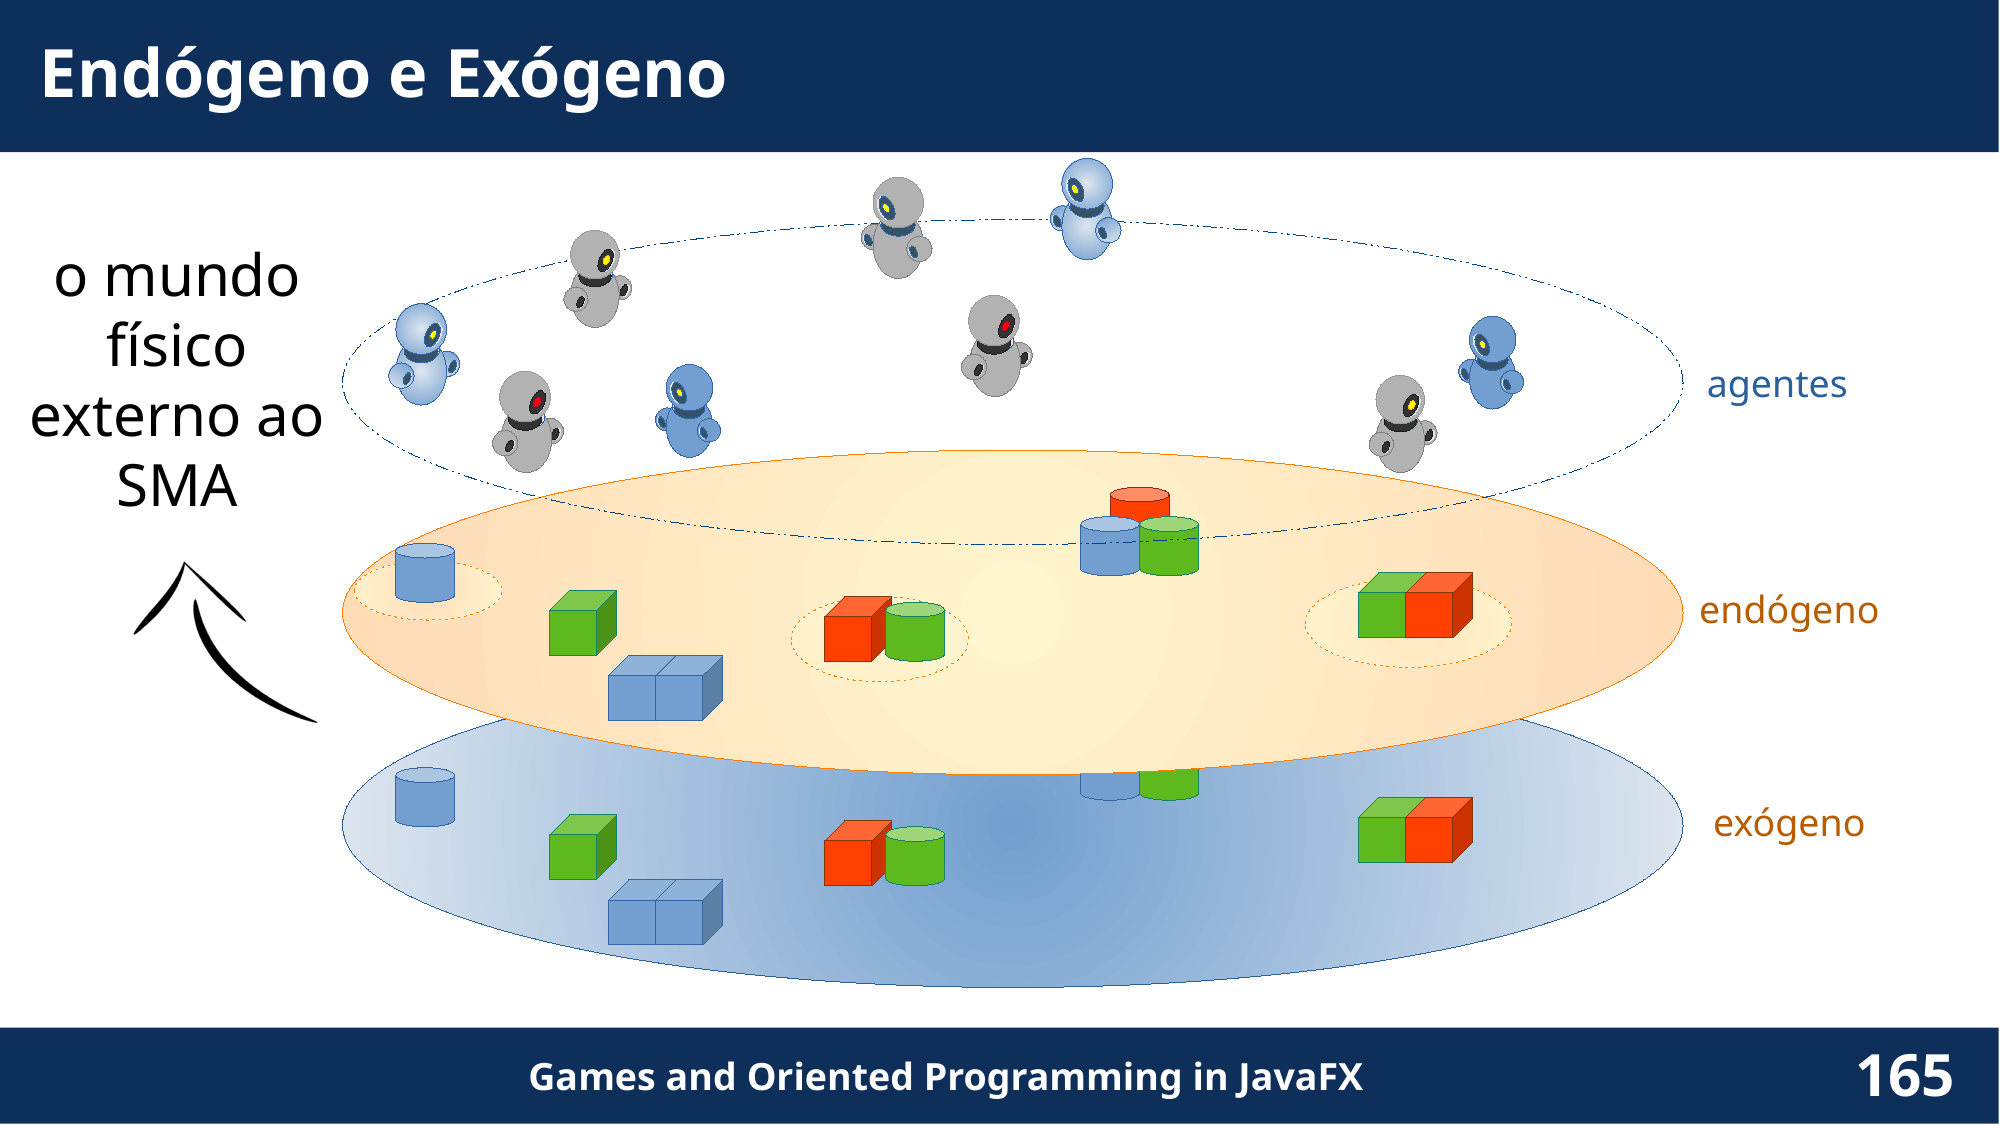

Endógeno e Exógeno
o mundo físico externo ao SMA
agentes
endógeno
exógeno